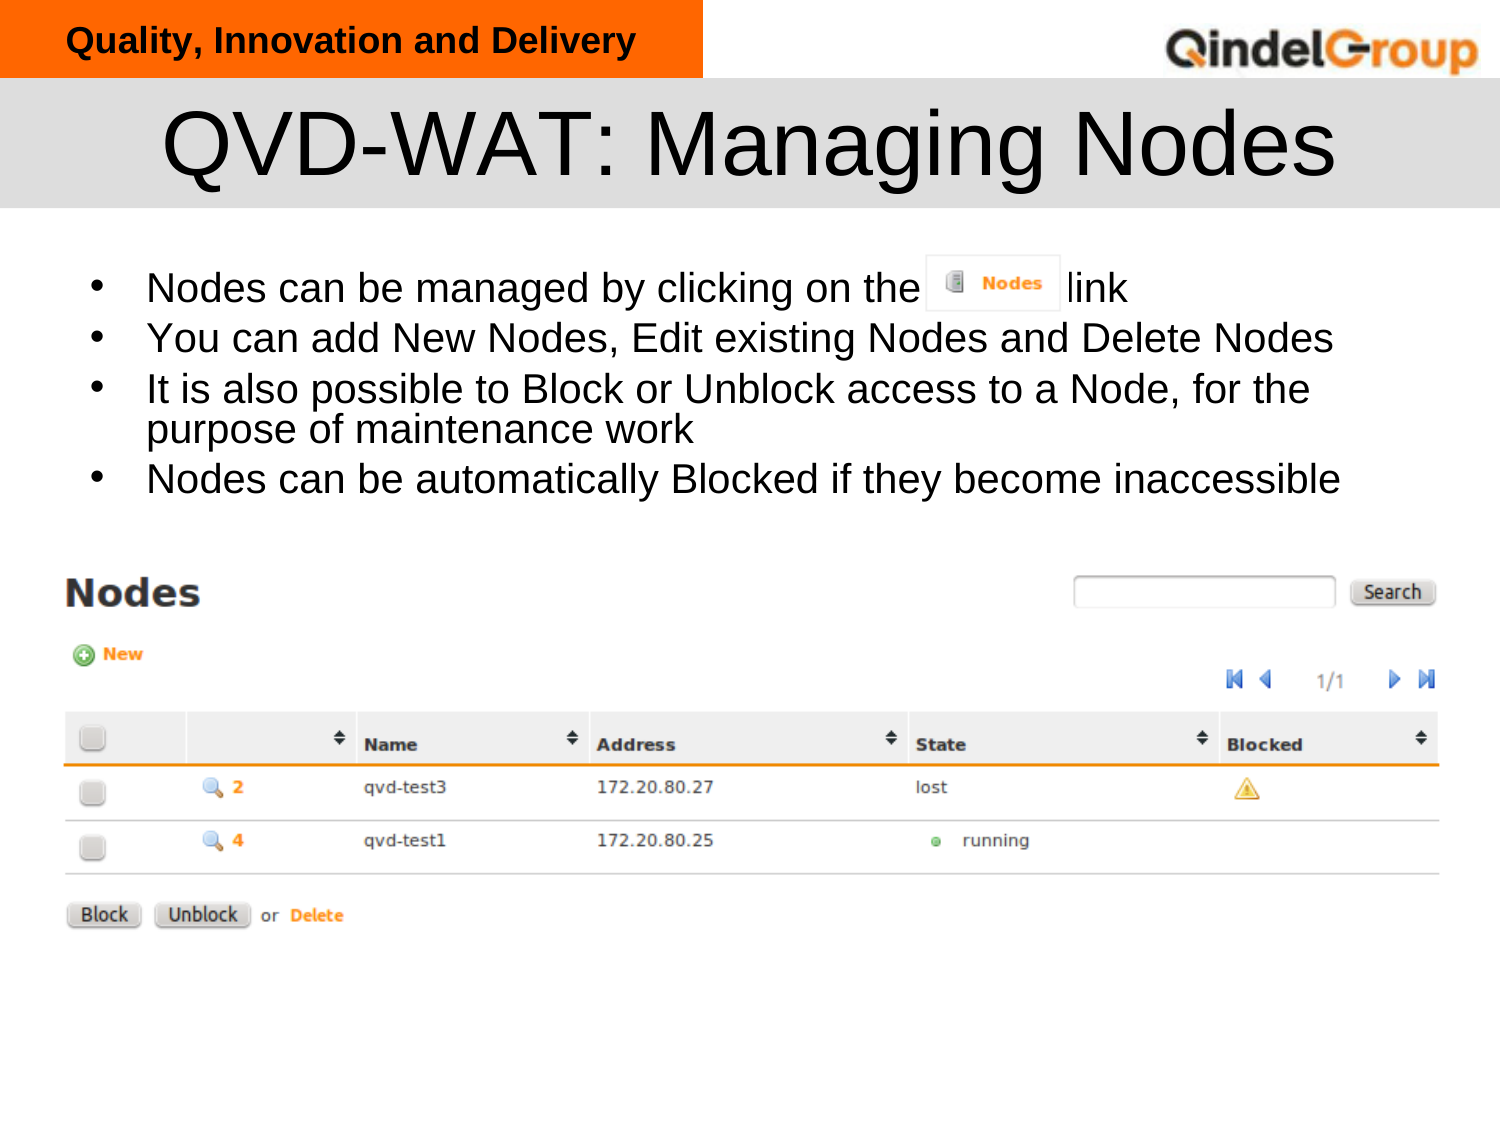

# QVD-WAT: Managing Nodes
Nodes can be managed by clicking on the Nodes link
You can add New Nodes, Edit existing Nodes and Delete Nodes
It is also possible to Block or Unblock access to a Node, for the purpose of maintenance work
Nodes can be automatically Blocked if they become inaccessible